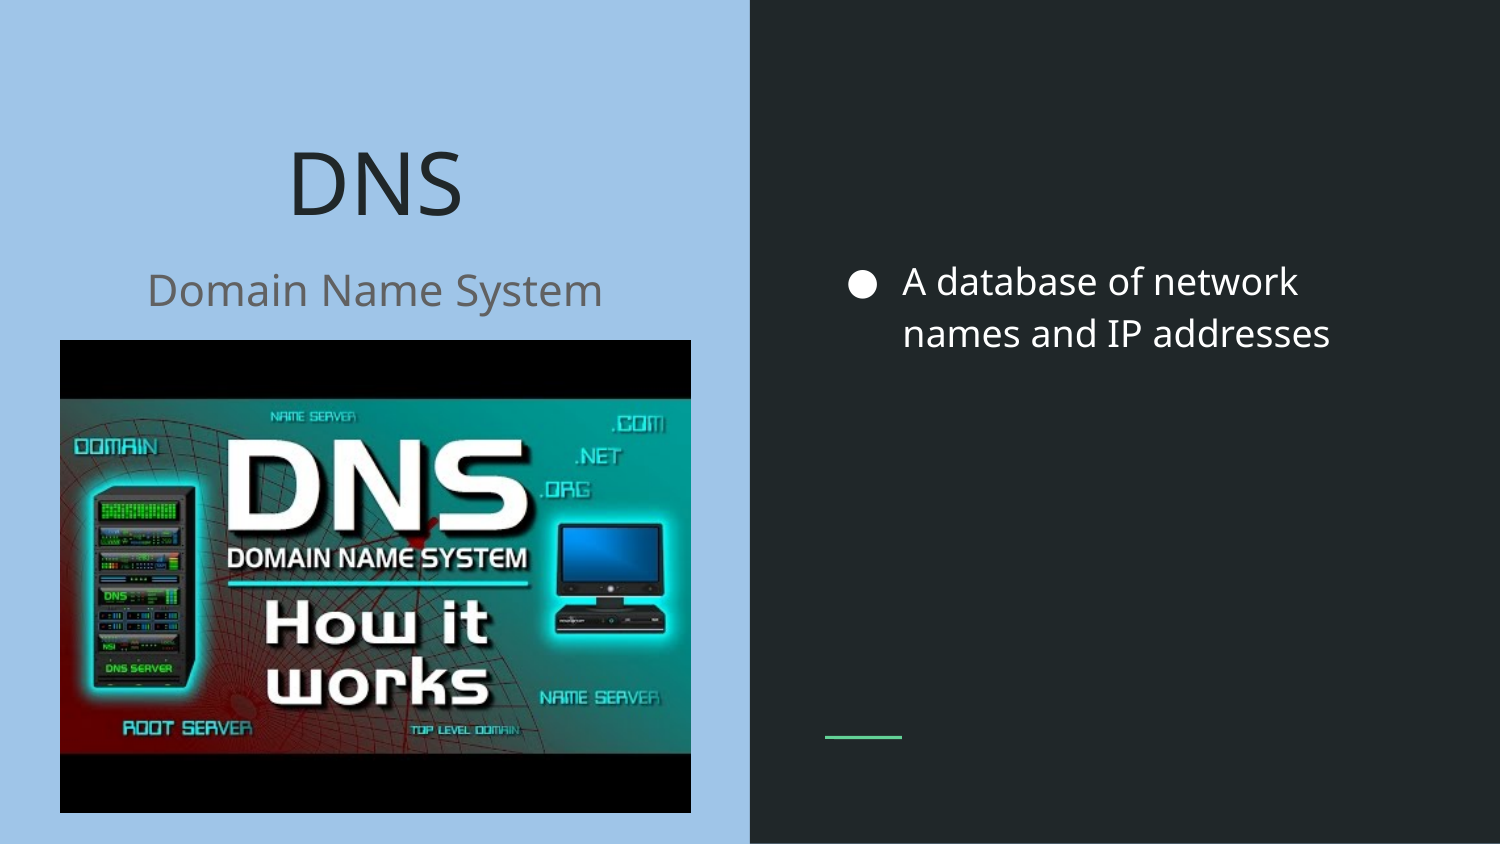

# DNS
A database of network names and IP addresses
Domain Name System